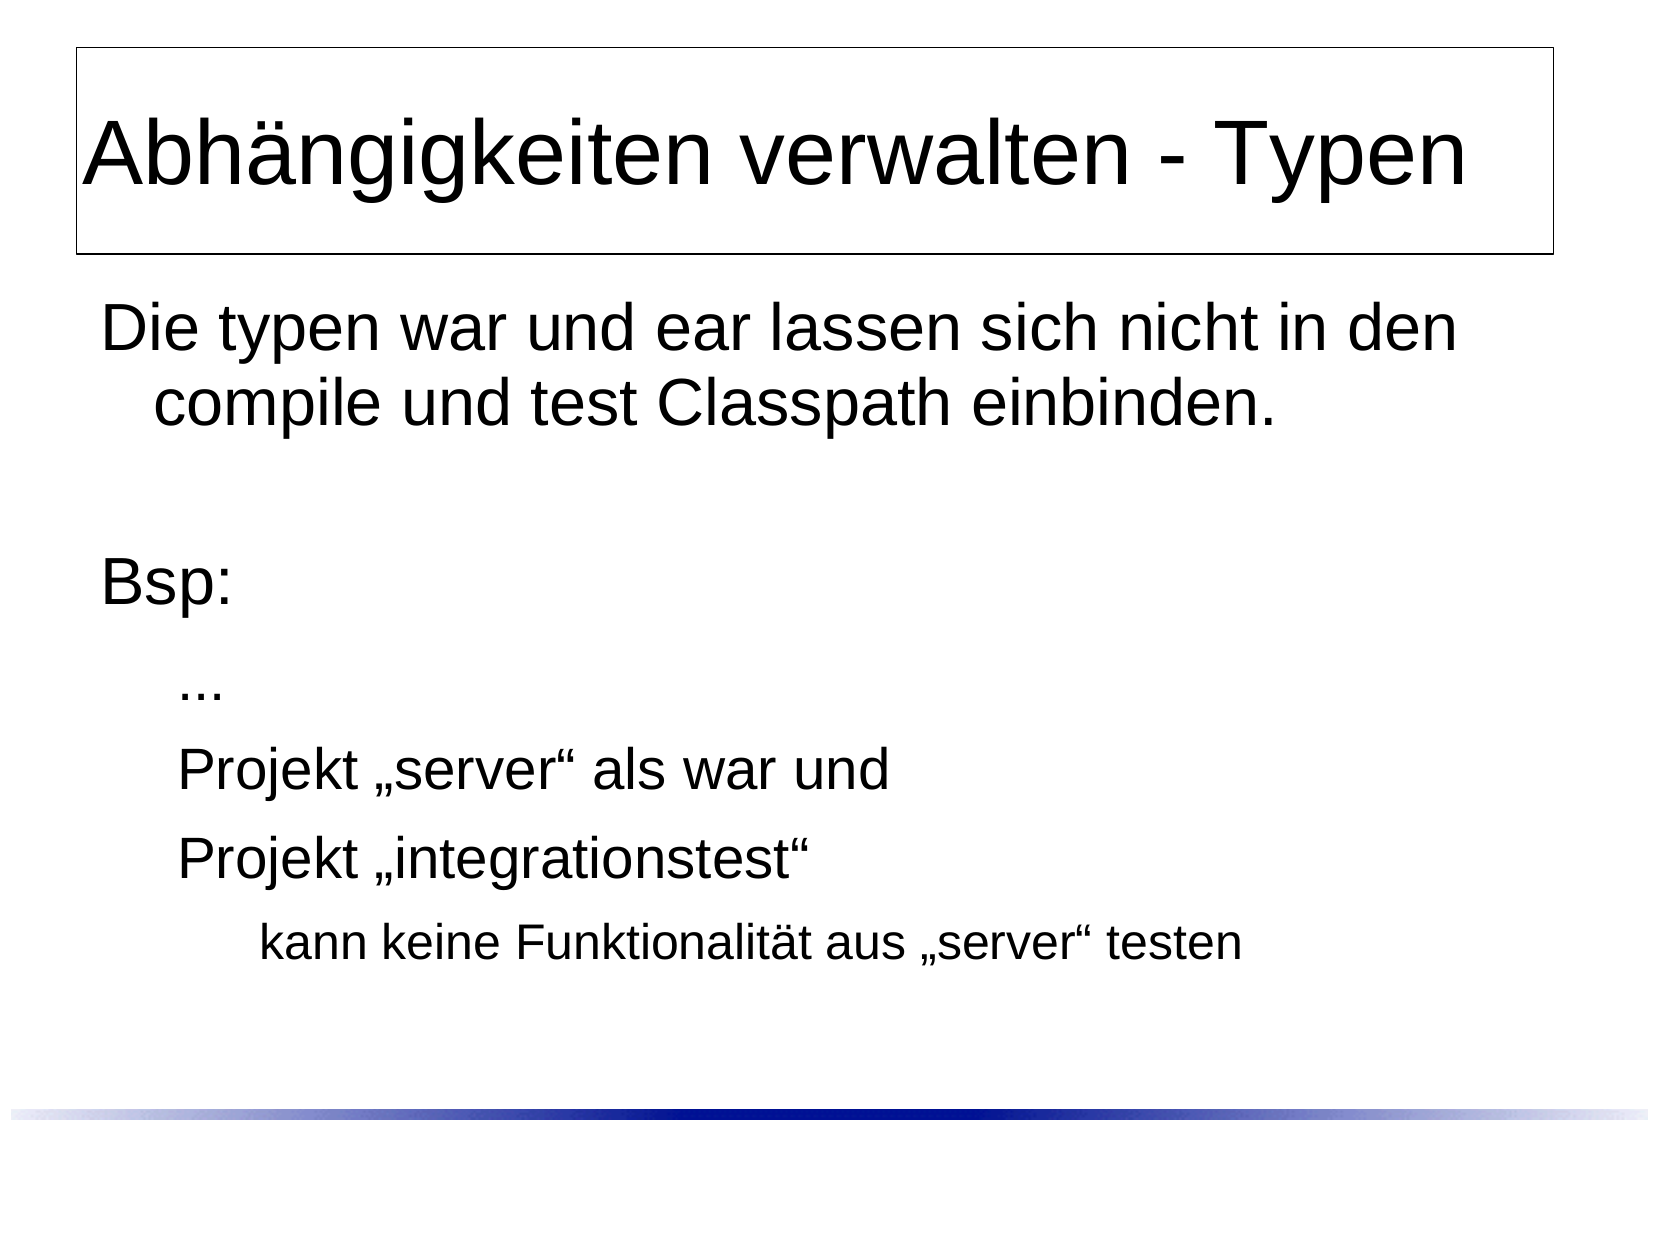

# Abhängigkeiten verwalten - Typen
Die typen war und ear lassen sich nicht in den compile und test Classpath einbinden.
Bsp:
...
Projekt „server“ als war und
Projekt „integrationstest“
kann keine Funktionalität aus „server“ testen